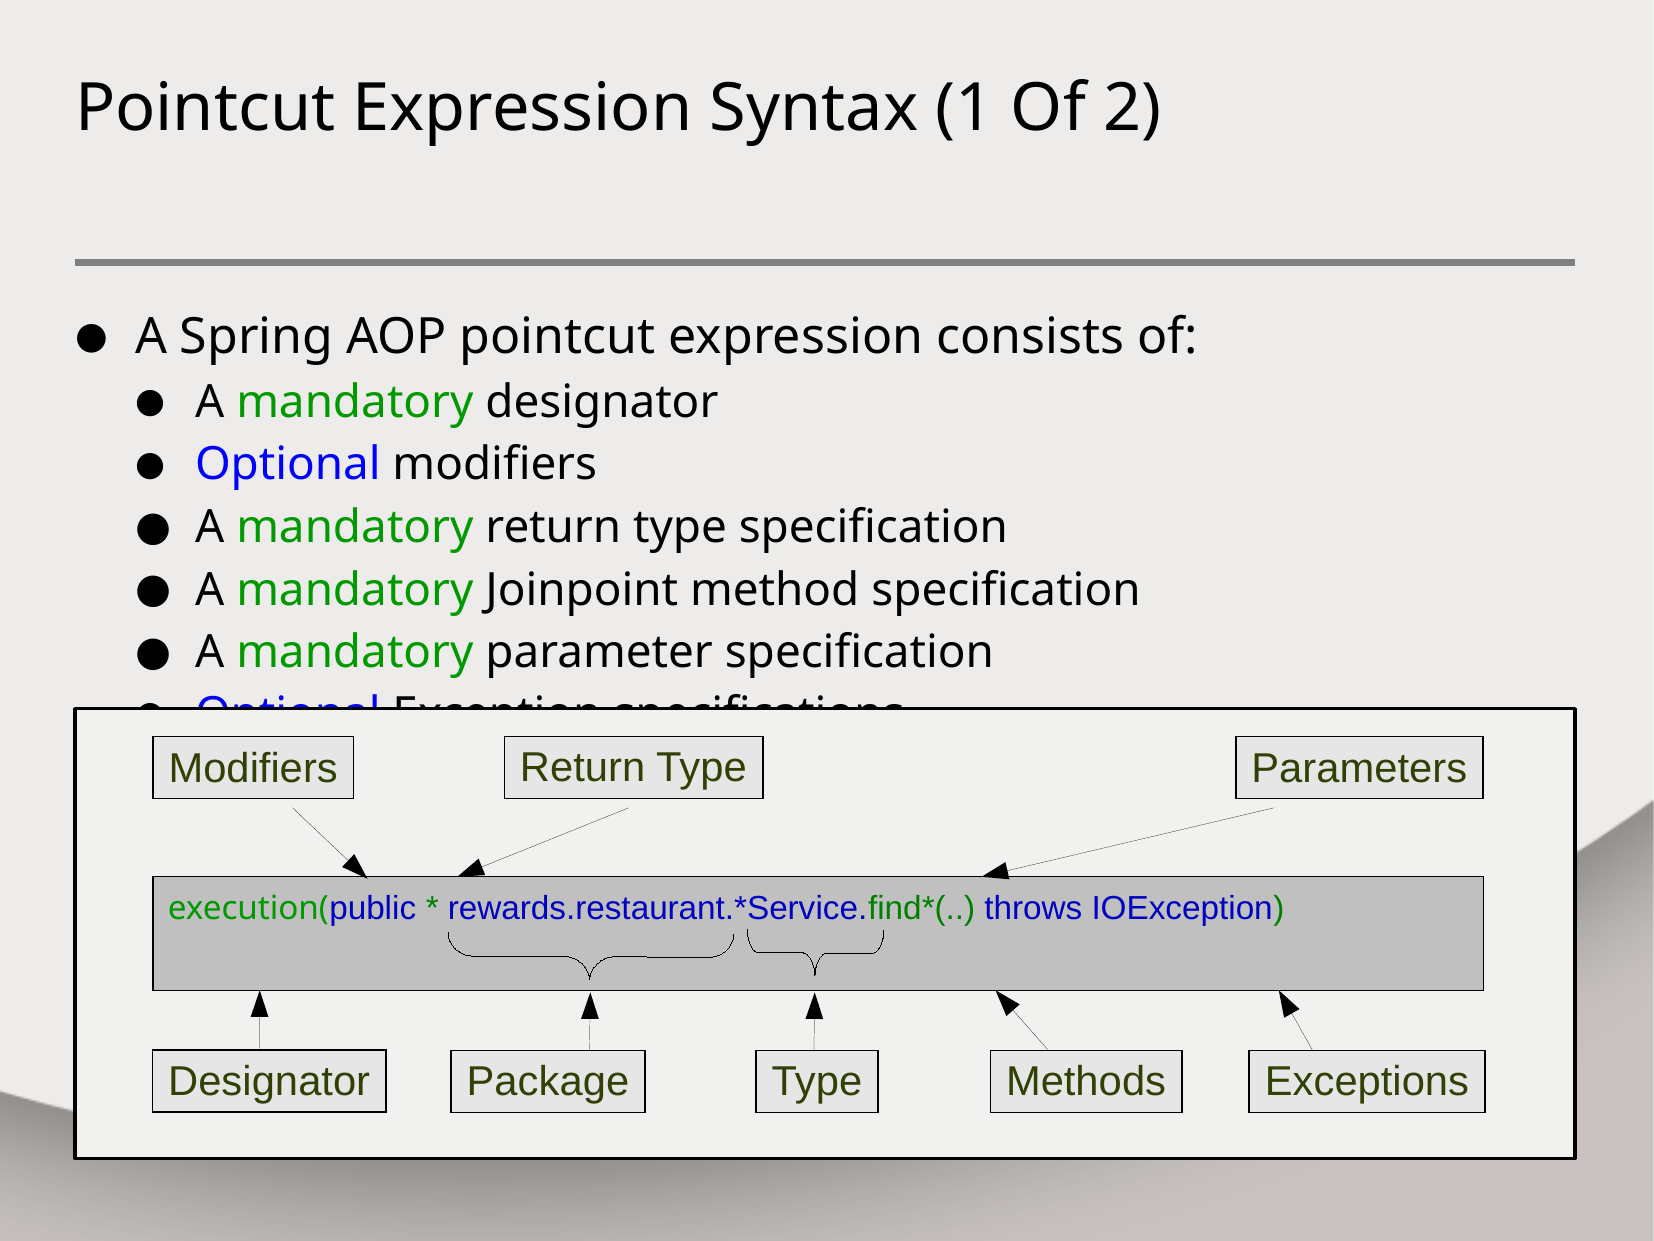

# Pointcut Expression Syntax (1 Of 2)
A Spring AOP pointcut expression consists of:
A mandatory designator
Optional modifiers
A mandatory return type specification
A mandatory Joinpoint method specification
A mandatory parameter specification
Optional Exception specifications
Return Type
Modifiers
Parameters
execution(public * rewards.restaurant.*Service.find*(..) throws IOException)
Designator
Package
Type
Methods
Exceptions